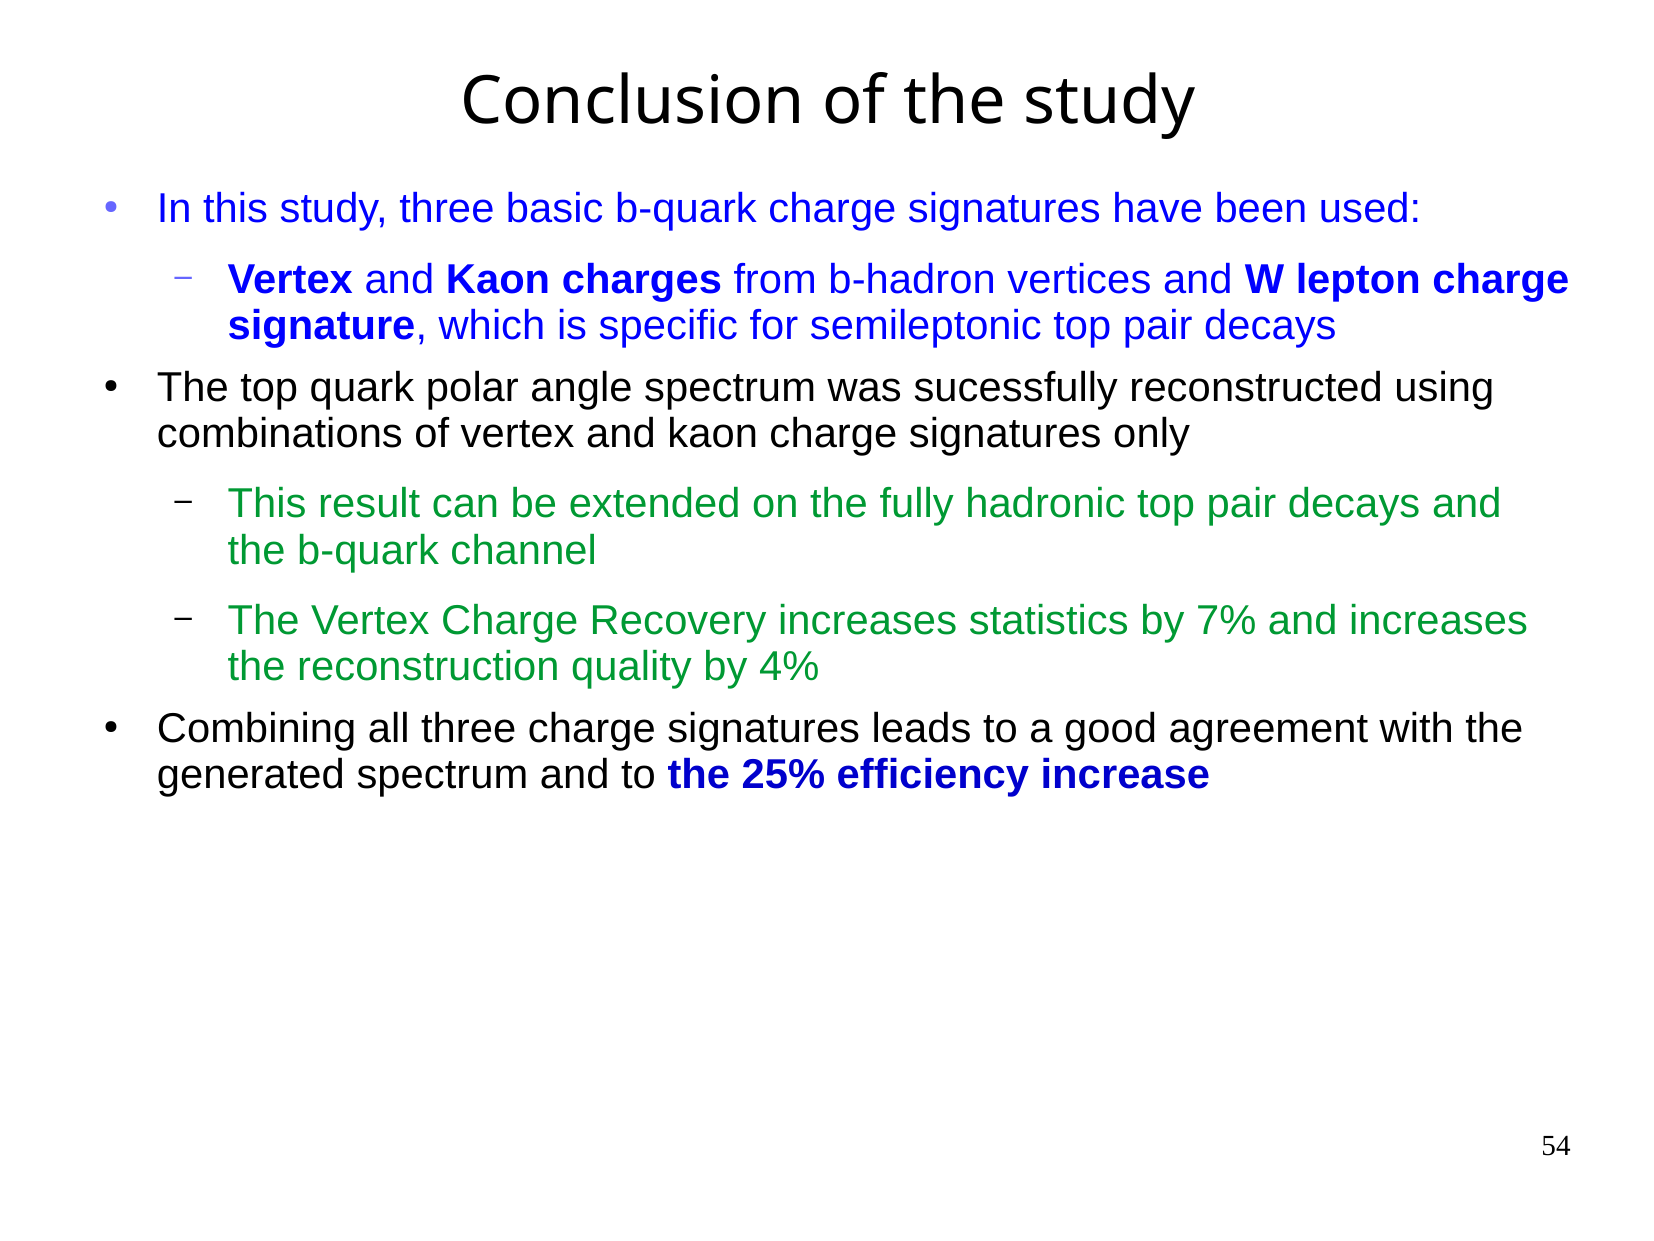

# Conclusion of the study
In this study, three basic b-quark charge signatures have been used:
Vertex and Kaon charges from b-hadron vertices and W lepton charge signature, which is specific for semileptonic top pair decays
The top quark polar angle spectrum was sucessfully reconstructed using combinations of vertex and kaon charge signatures only
This result can be extended on the fully hadronic top pair decays and the b-quark channel
The Vertex Charge Recovery increases statistics by 7% and increases the reconstruction quality by 4%
Combining all three charge signatures leads to a good agreement with the generated spectrum and to the 25% efficiency increase
54